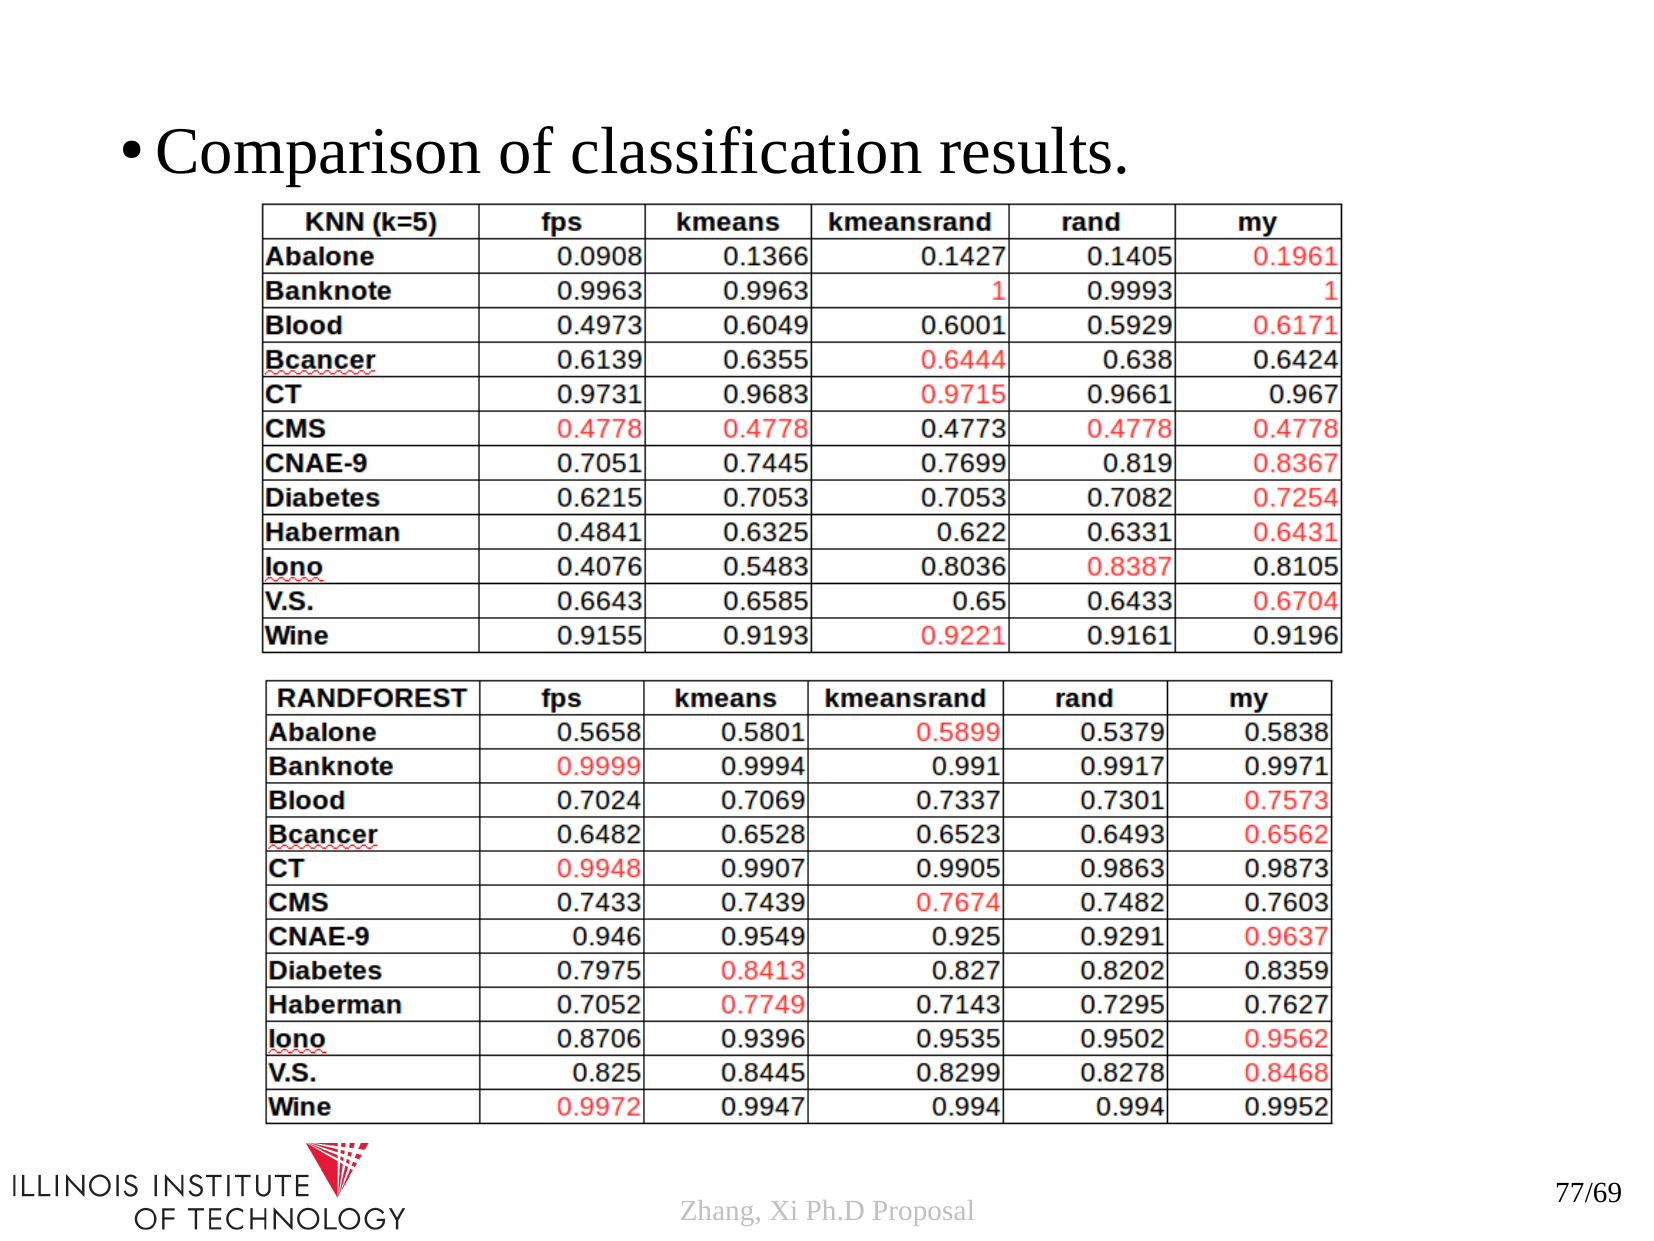

Comparison of classification results.
77
Zhang, Xi Ph.D Proposal